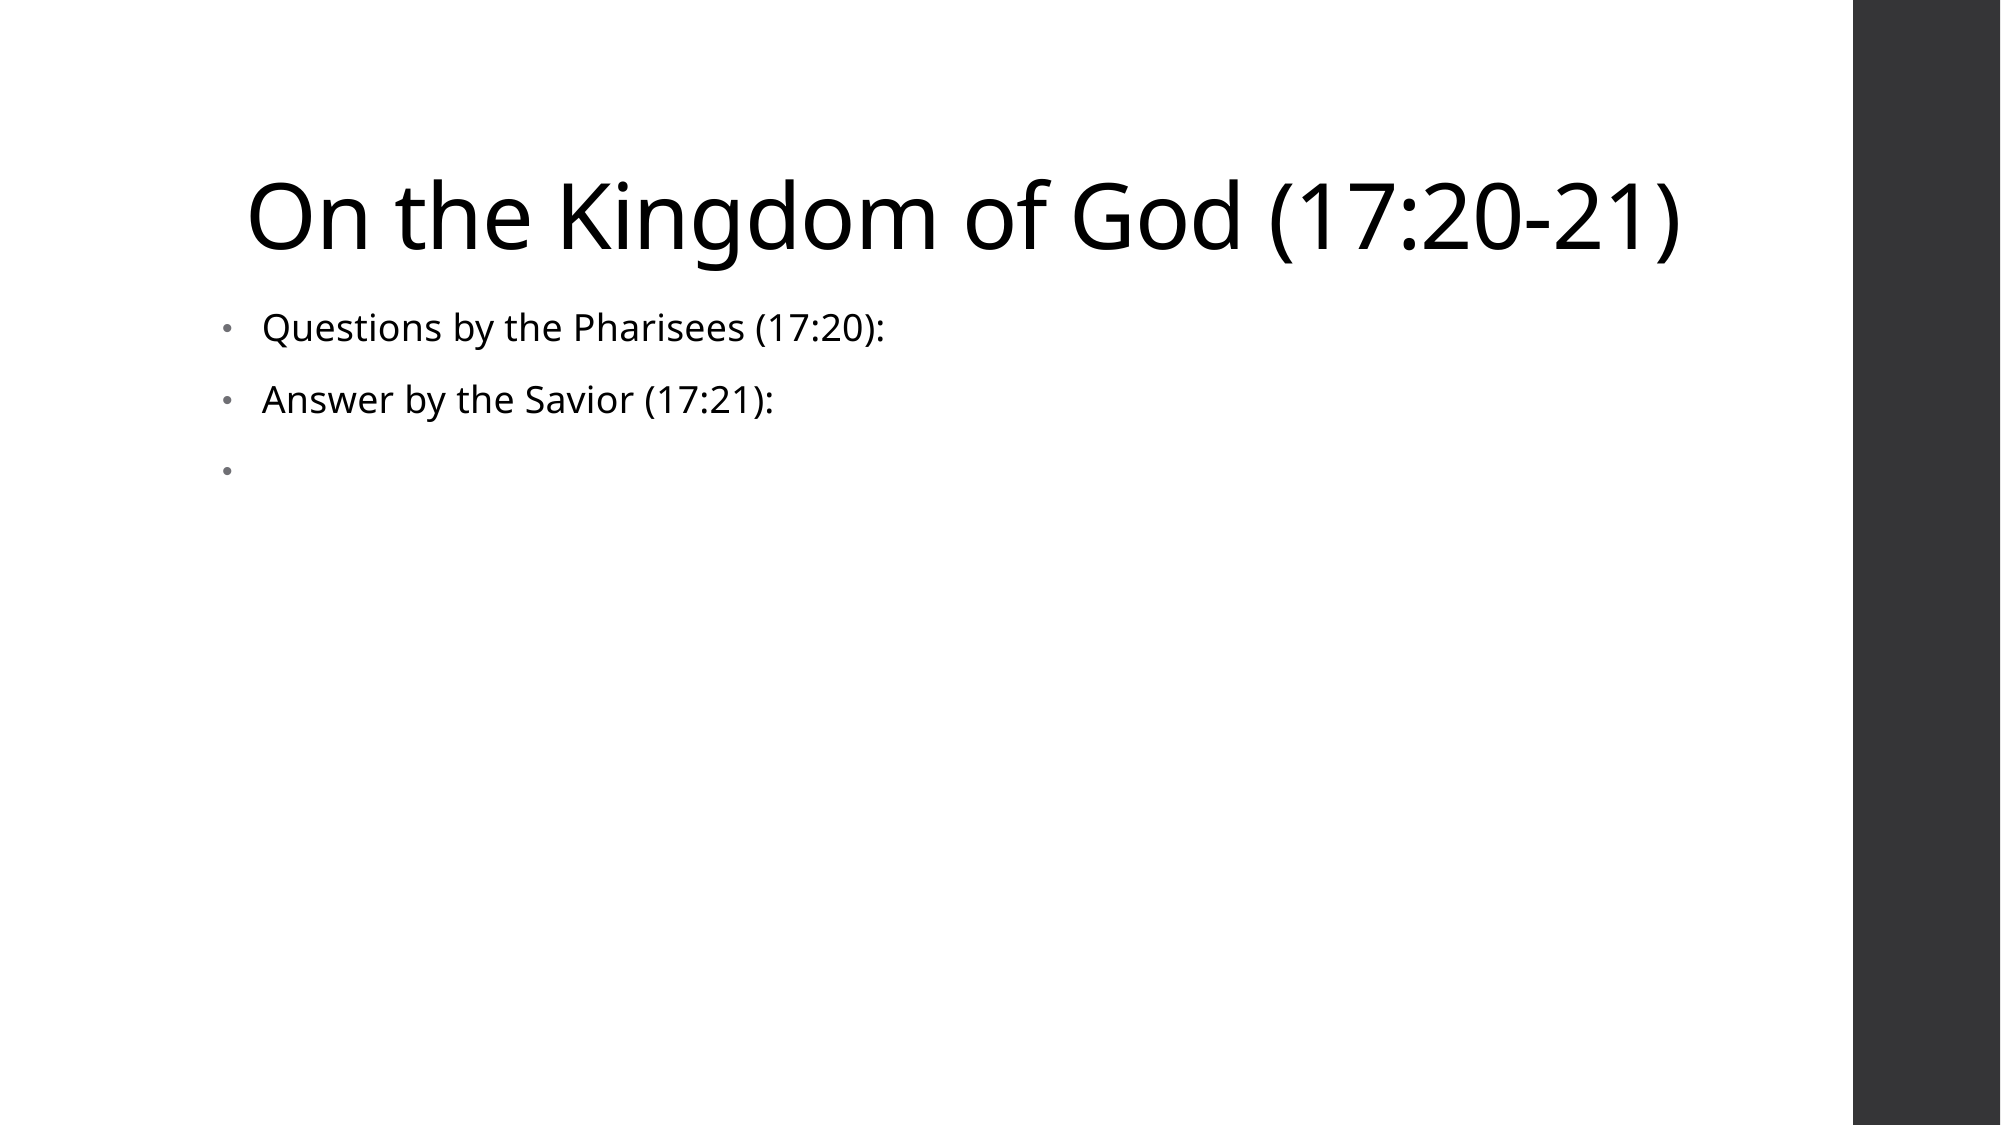

# On the Kingdom of God (17:20-21)
 Questions by the Pharisees (17:20):
 Answer by the Savior (17:21):